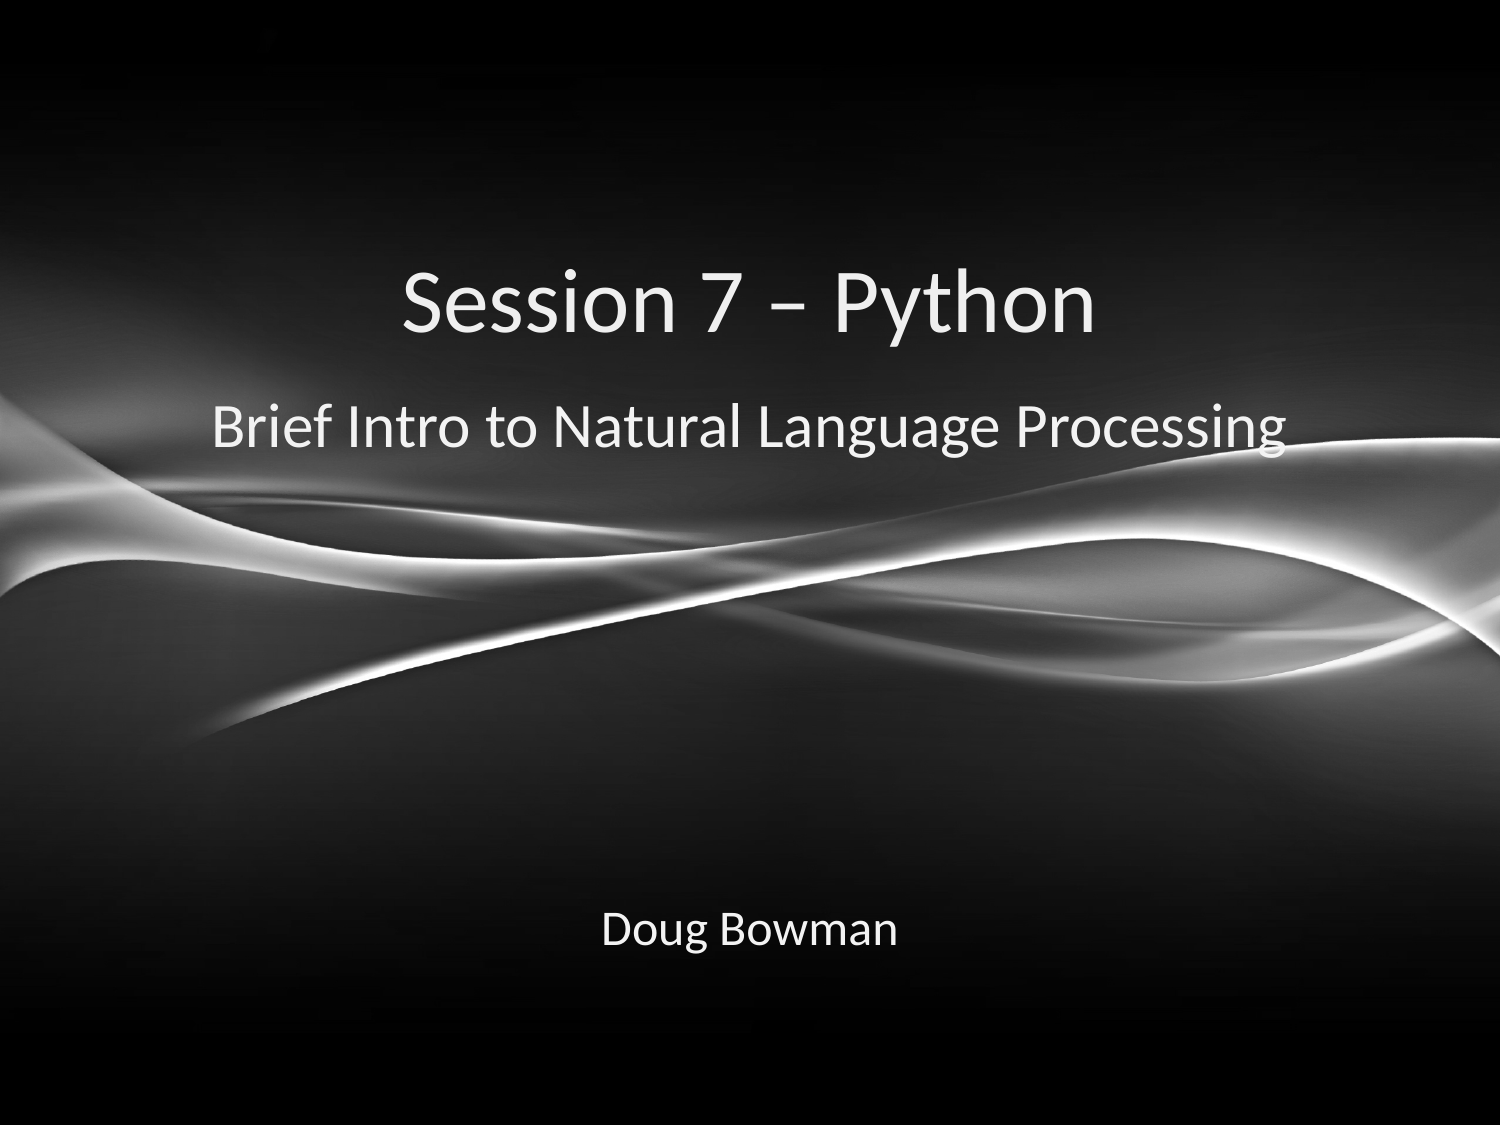

# Session 7 – Python
Brief Intro to Natural Language Processing
Doug Bowman